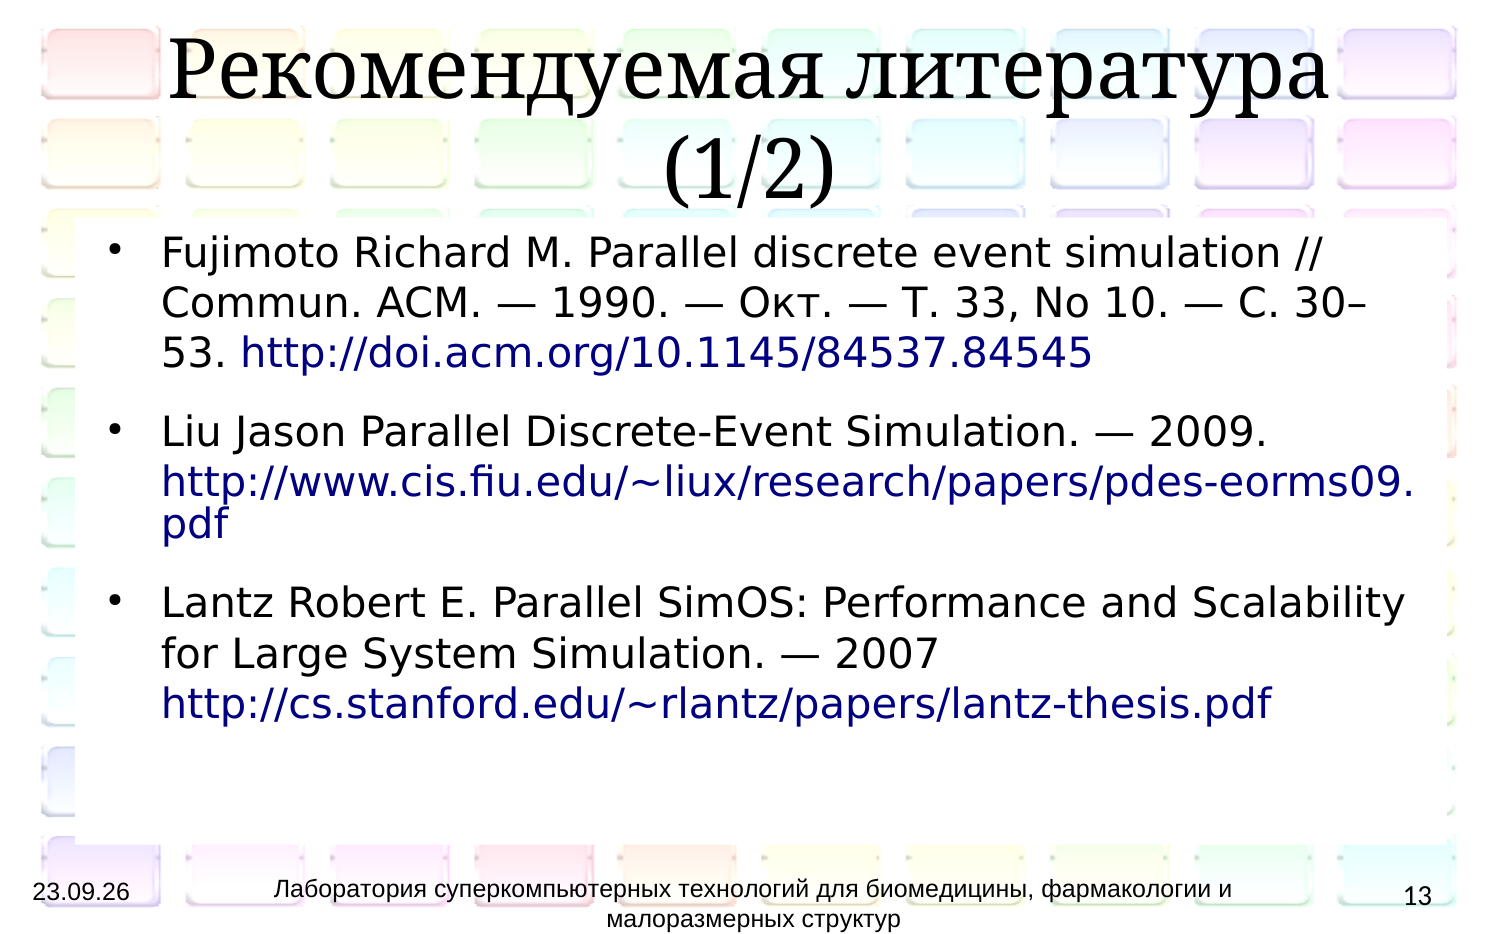

# Рекомендуемая литература (1/2)
Fujimoto Richard M. Parallel discrete event simulation // Commun. ACM. — 1990. — Окт. — Т. 33, No 10. — С. 30–53. http://doi.acm.org/10.1145/84537.84545
Liu Jason Parallel Discrete-Event Simulation. — 2009. http://www.cis.fiu.edu/~liux/research/papers/pdes-eorms09.pdf
Lantz Robert E. Parallel SimOS: Performance and Scalability for Large System Simulation. — 2007 http://cs.stanford.edu/~rlantz/papers/lantz-thesis.pdf
Лаборатория суперкомпьютерных технологий для биомедицины, фармакологии и малоразмерных структур